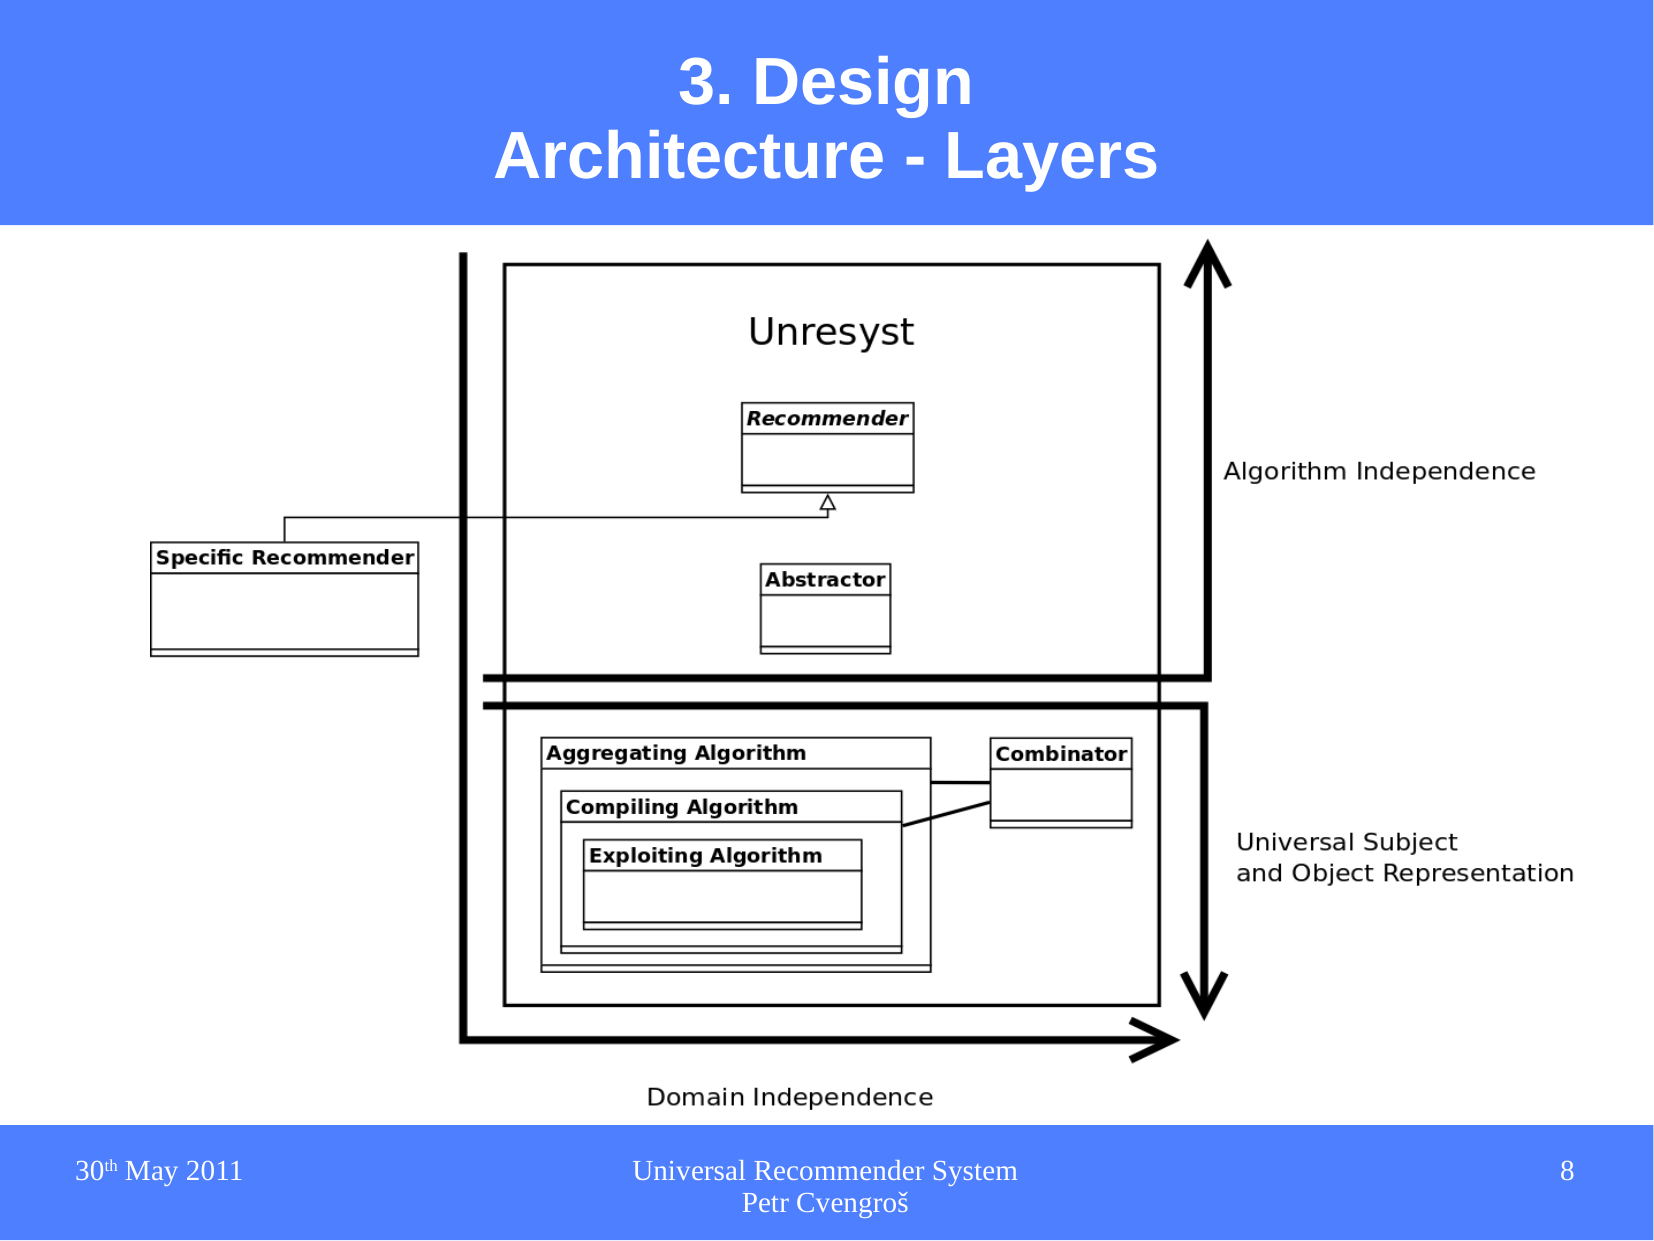

# 3. Design Architecture - Layers
8